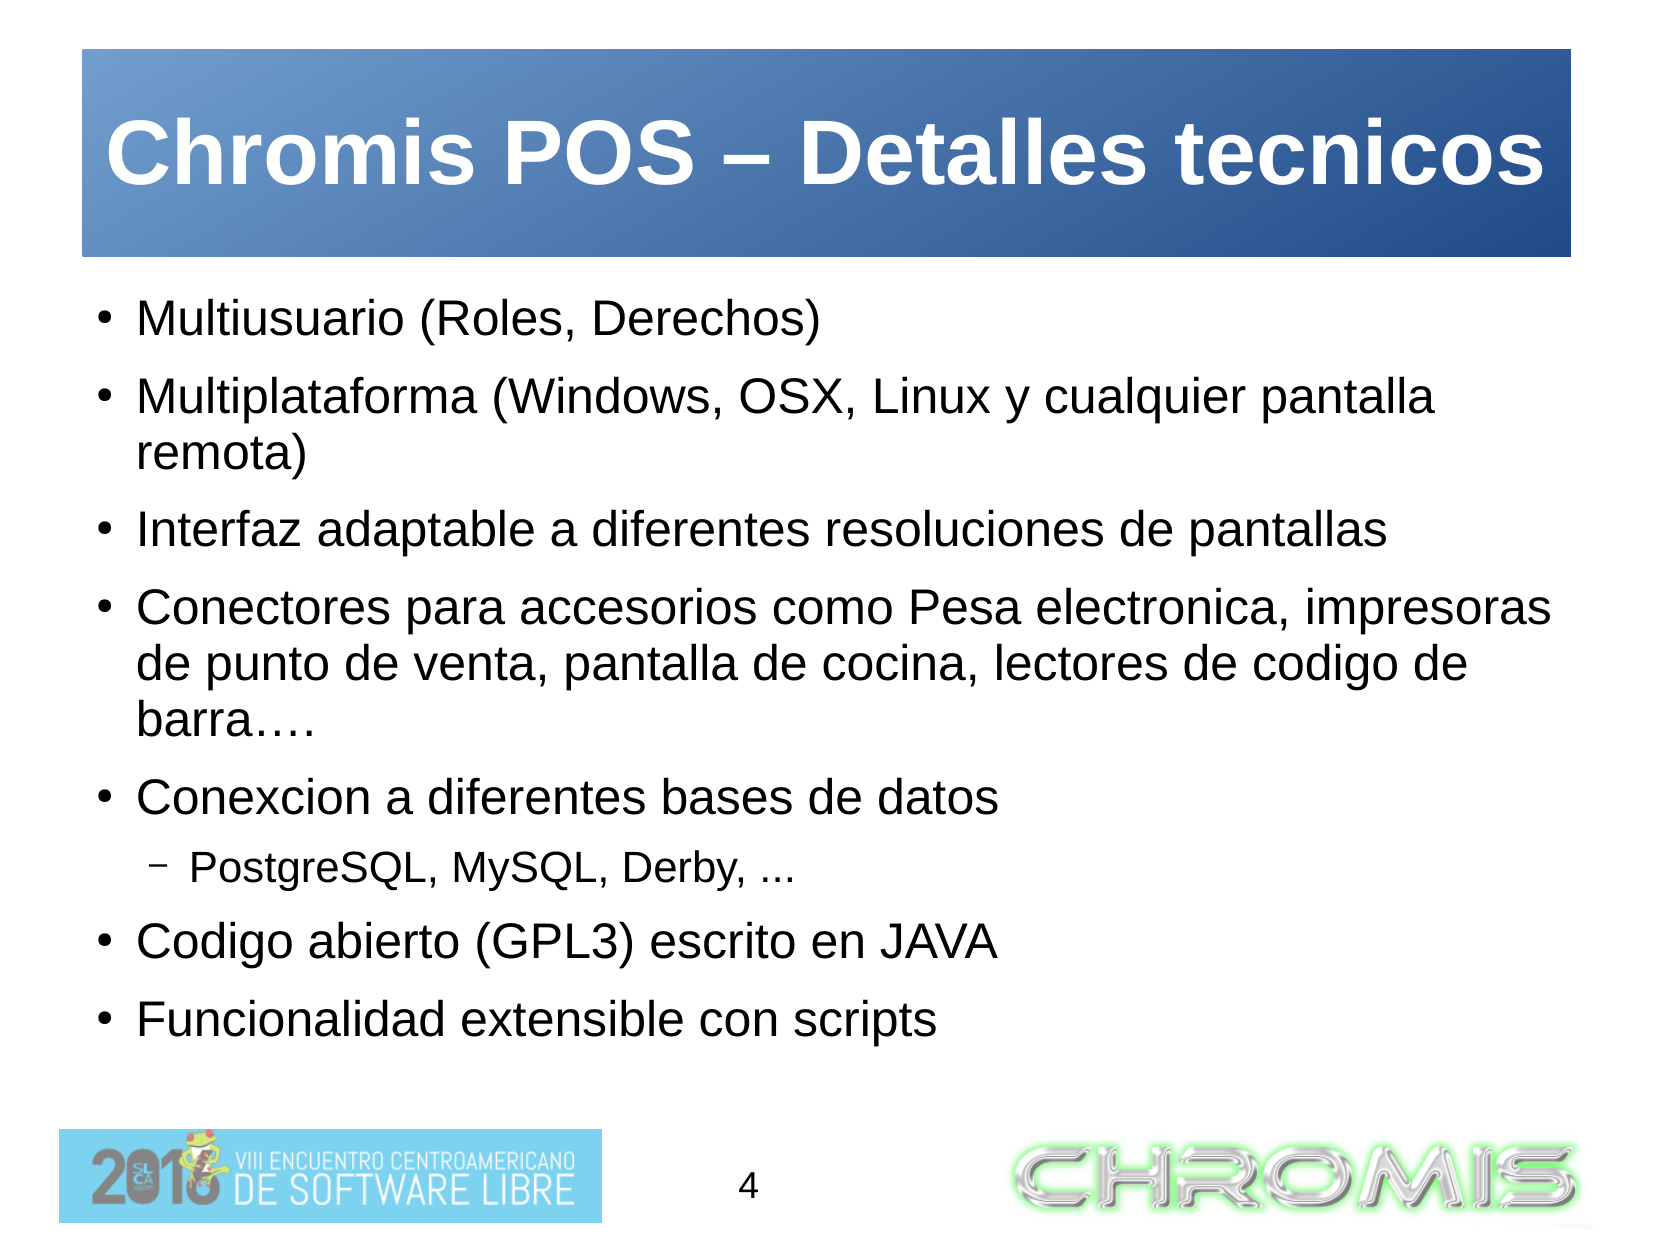

# Chromis POS – Detalles tecnicos
Multiusuario (Roles, Derechos)
Multiplataforma (Windows, OSX, Linux y cualquier pantalla remota)
Interfaz adaptable a diferentes resoluciones de pantallas
Conectores para accesorios como Pesa electronica, impresoras de punto de venta, pantalla de cocina, lectores de codigo de barra….
Conexcion a diferentes bases de datos
PostgreSQL, MySQL, Derby, ...
Codigo abierto (GPL3) escrito en JAVA
Funcionalidad extensible con scripts